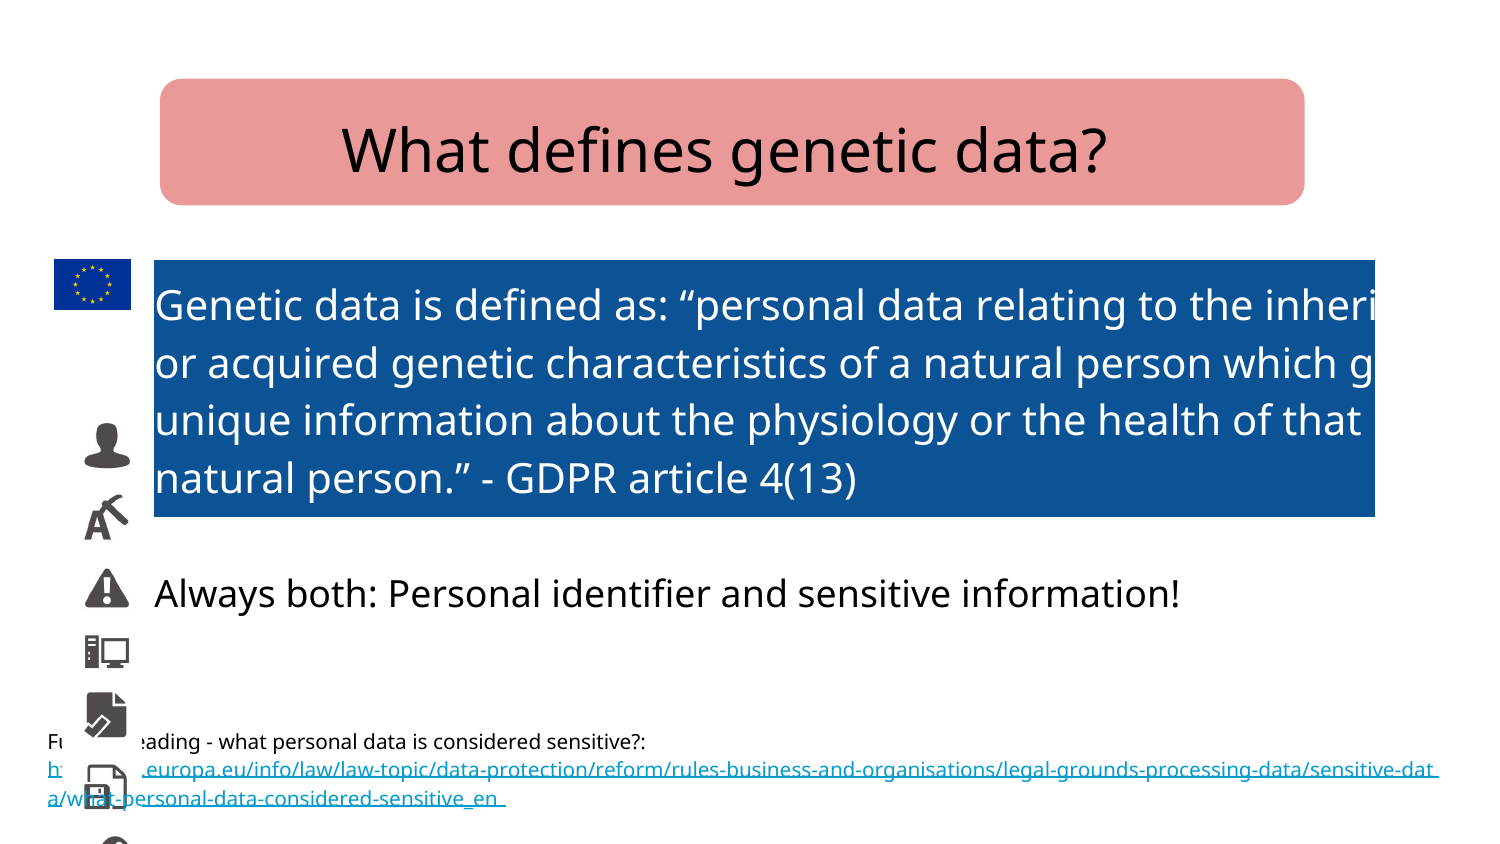

What defines genetic data?
Genetic data is defined as: “personal data relating to the inherited
or acquired genetic characteristics of a natural person which give
unique information about the physiology or the health of that
natural person.” - GDPR article 4(13)
Always both: Personal identifier and sensitive information!
Further reading - what personal data is considered sensitive?:
https://ec.europa.eu/info/law/law-topic/data-protection/reform/rules-business-and-organisations/legal-grounds-processing-data/sensitive-dat
a/what-personal-data-considered-sensitive_en